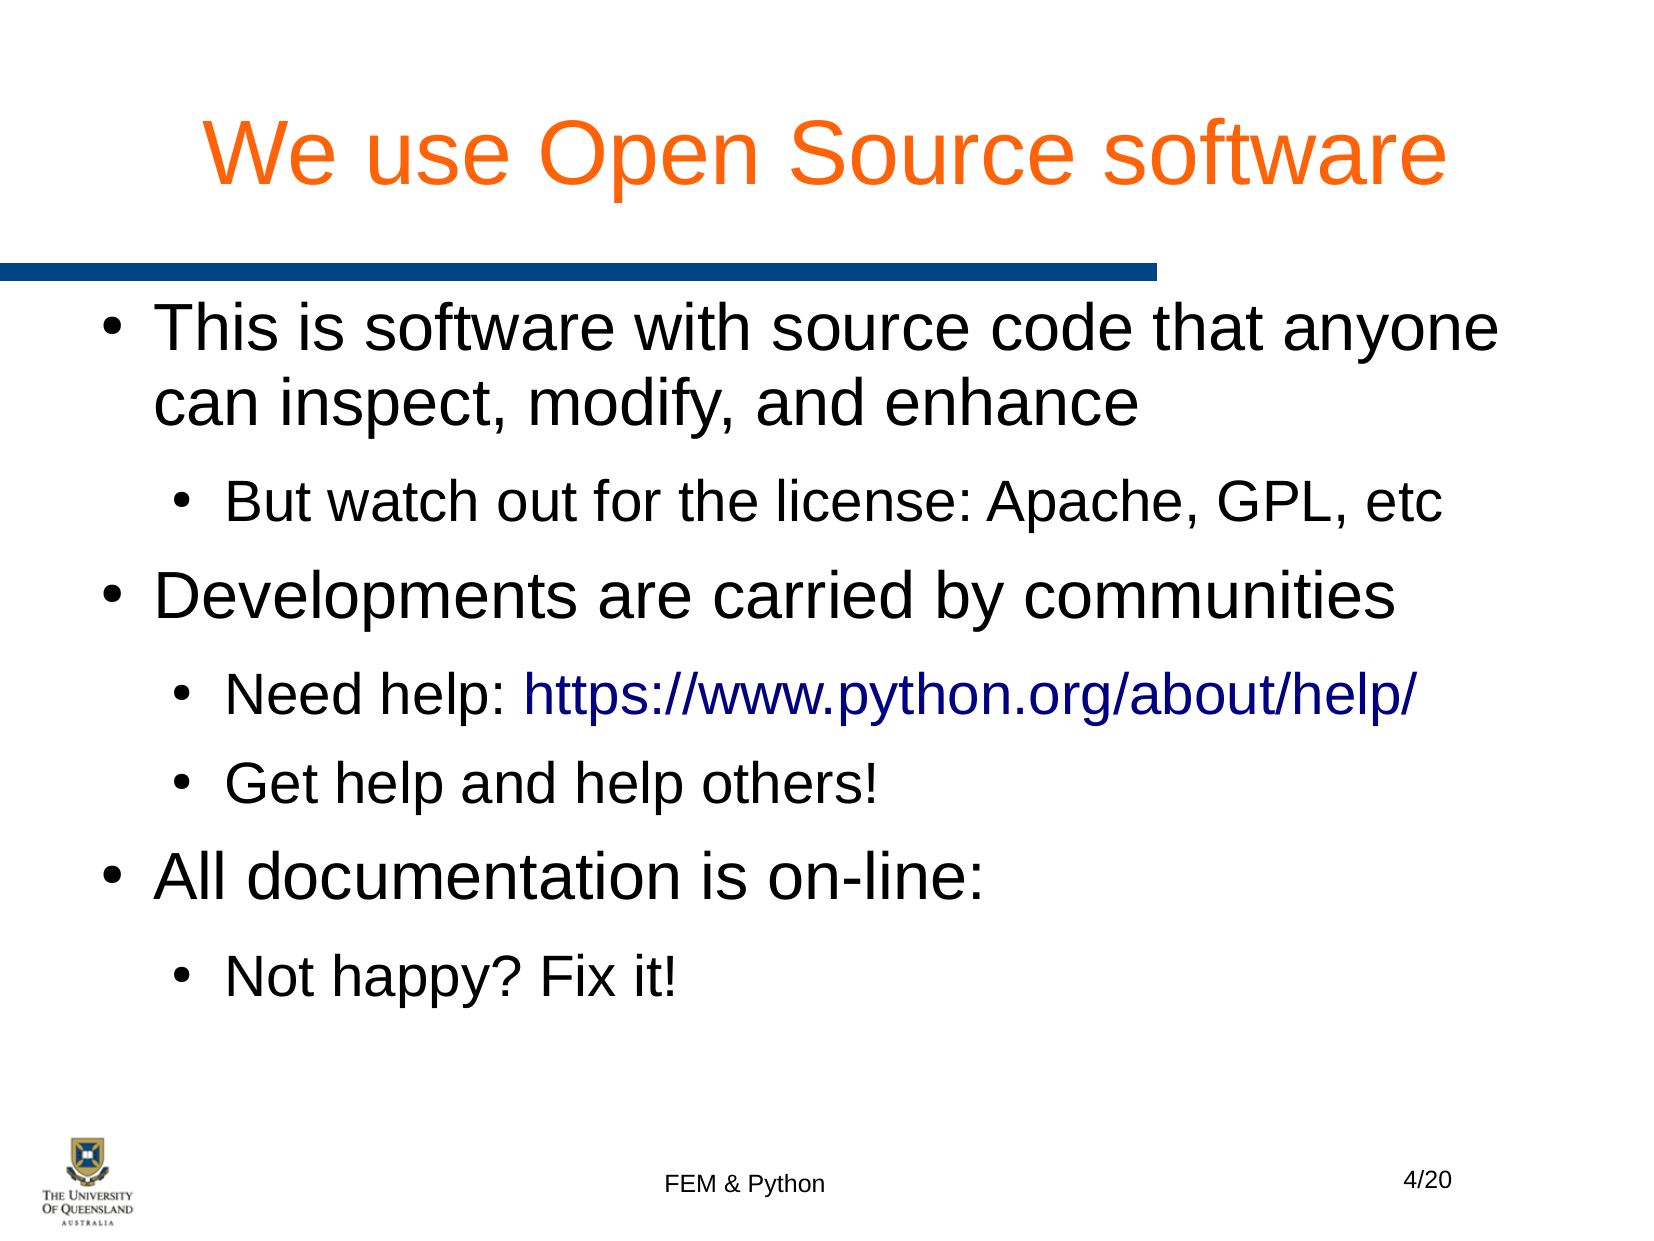

# We use Open Source software
This is software with source code that anyone can inspect, modify, and enhance
But watch out for the license: Apache, GPL, etc
Developments are carried by communities
Need help: https://www.python.org/about/help/
Get help and help others!
All documentation is on-line:
Not happy? Fix it!